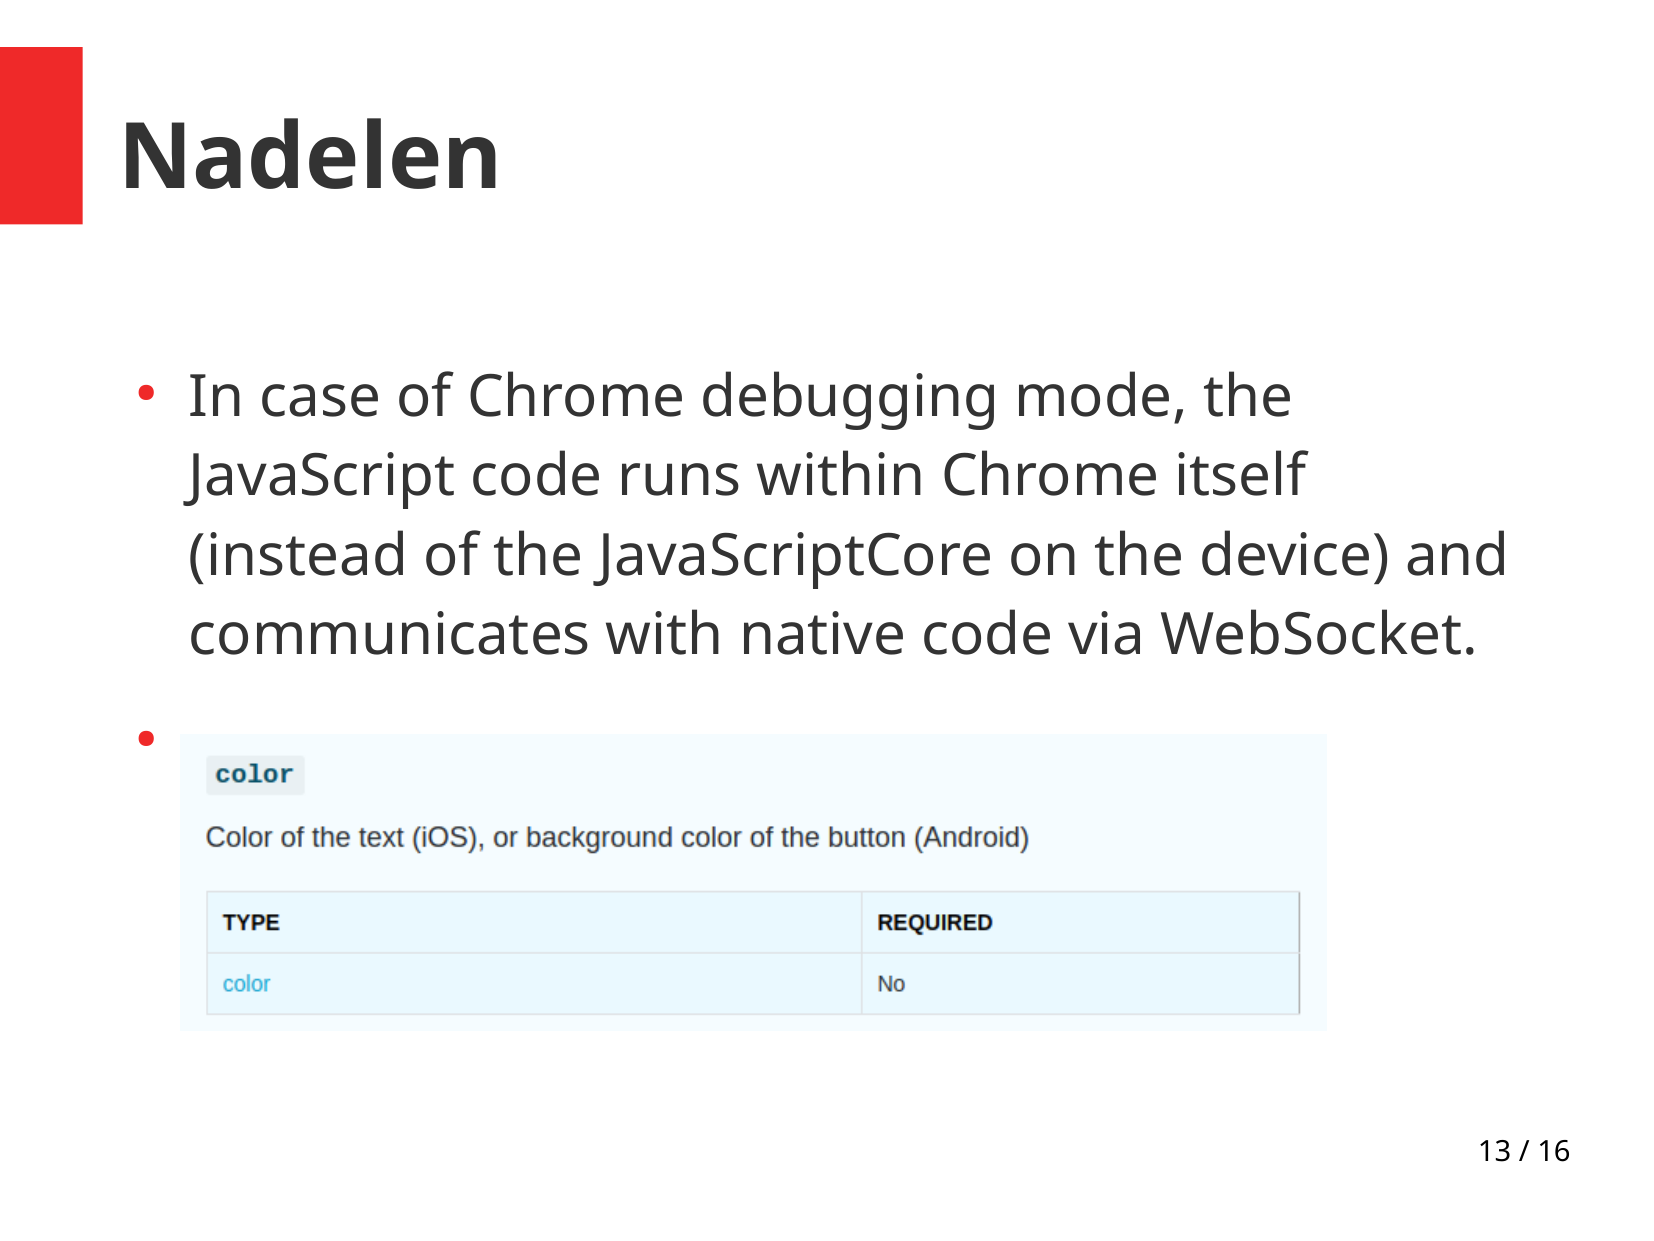

# Nadelen
In case of Chrome debugging mode, the JavaScript code runs within Chrome itself (instead of the JavaScriptCore on the device) and communicates with native code via WebSocket.
13